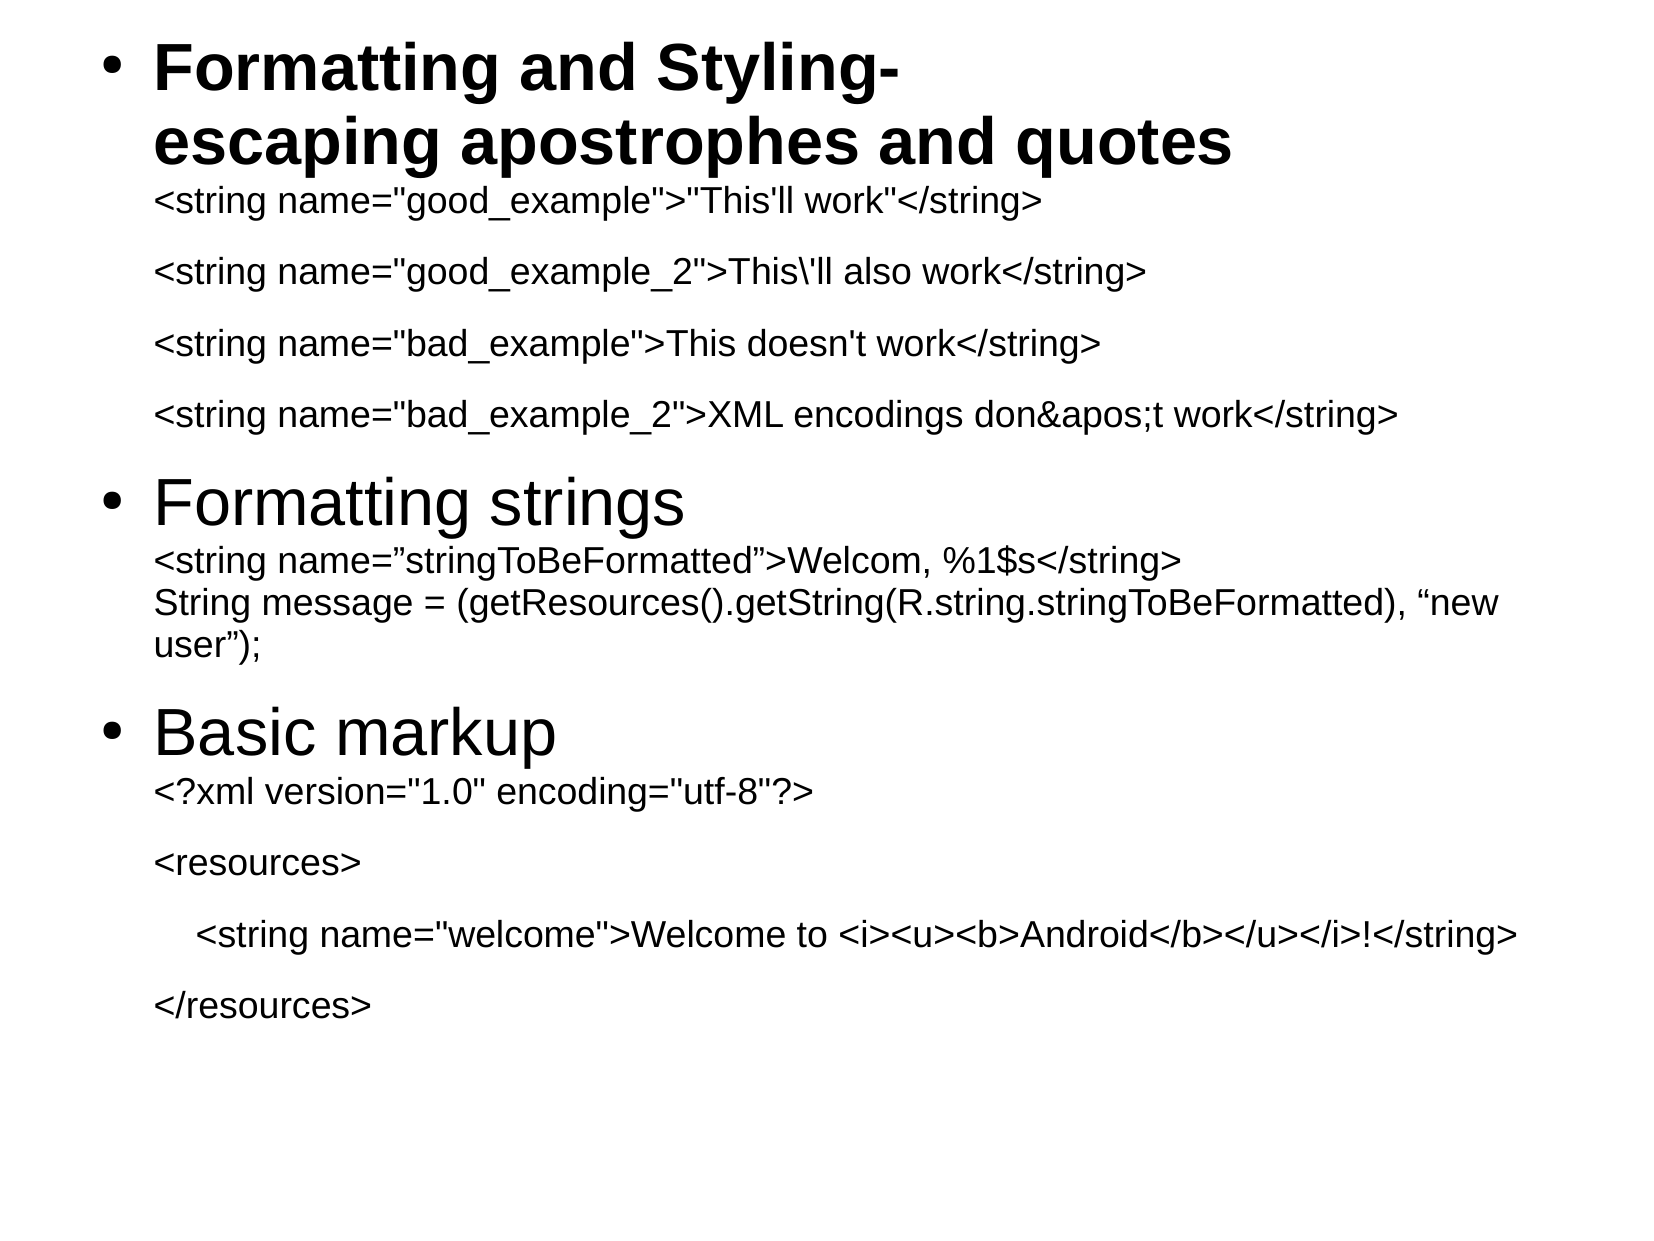

# Formatting and Styling- escaping apostrophes and quotes <string name="good_example">"This'll work"</string>
<string name="good_example_2">This\'ll also work</string>
<string name="bad_example">This doesn't work</string>
<string name="bad_example_2">XML encodings don&apos;t work</string>
Formatting strings
<string name=”stringToBeFormatted”>Welcom, %1$s</string>
String message = (getResources().getString(R.string.stringToBeFormatted), “new user”);
Basic markup
<?xml version="1.0" encoding="utf-8"?>
<resources>
 <string name="welcome">Welcome to <i><u><b>Android</b></u></i>!</string>
</resources>